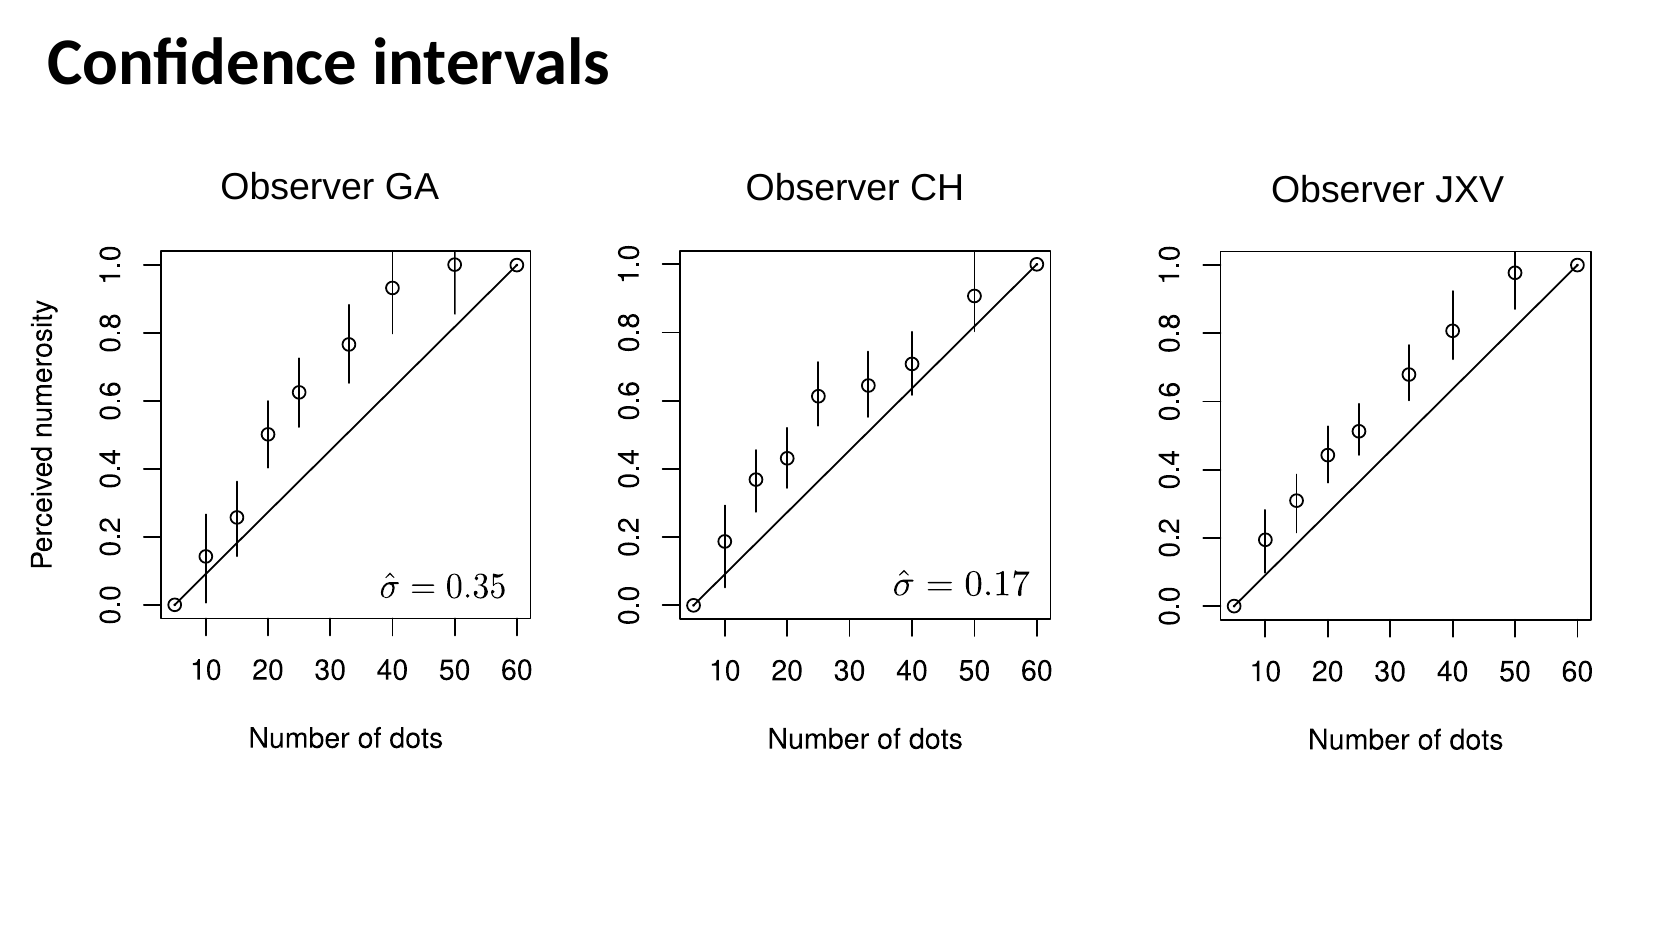

# Confidence intervals
Observer GA
Observer CH
Observer JXV